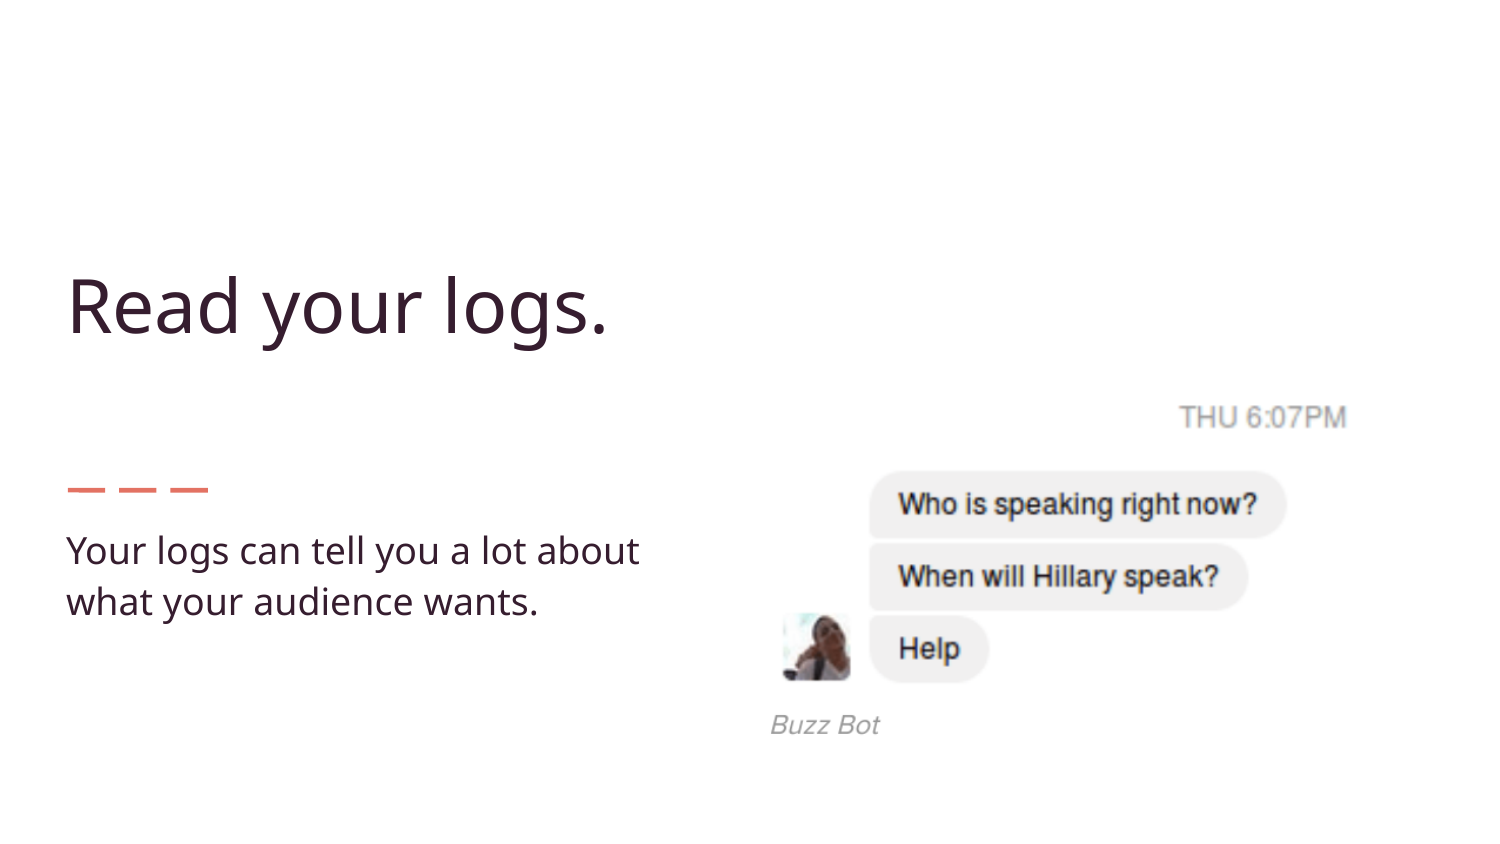

# Read your logs.
Your logs can tell you a lot about what your audience wants.